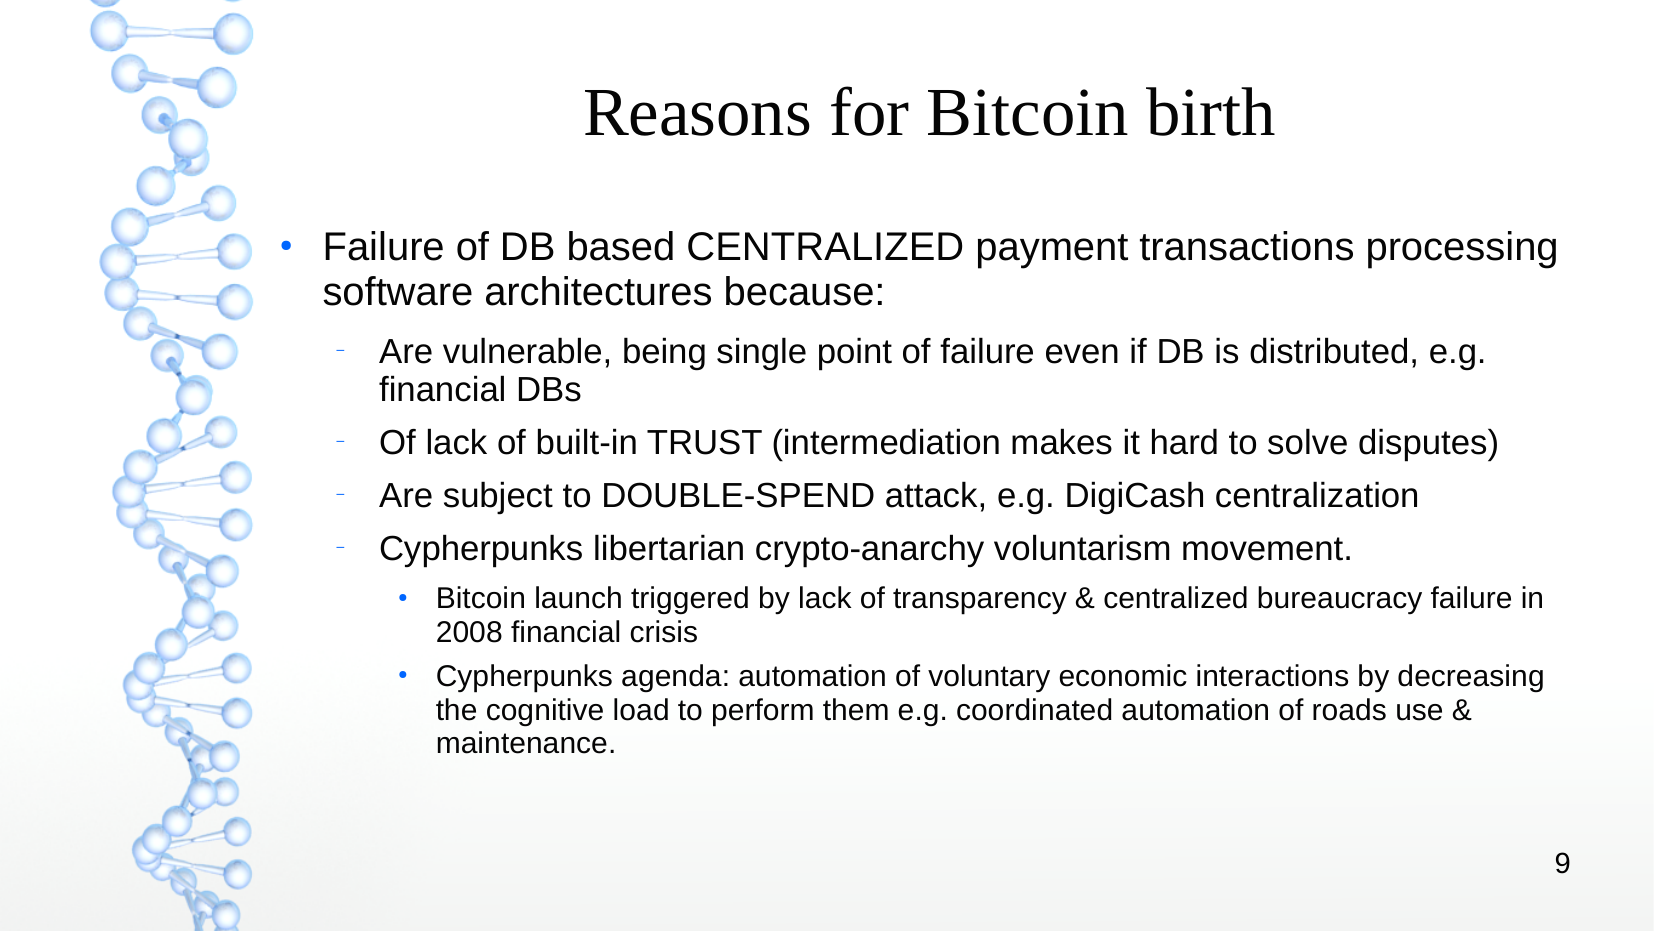

# Reasons for Bitcoin birth
Failure of DB based CENTRALIZED payment transactions processing software architectures because:
Are vulnerable, being single point of failure even if DB is distributed, e.g. financial DBs
Of lack of built-in TRUST (intermediation makes it hard to solve disputes)
Are subject to DOUBLE-SPEND attack, e.g. DigiCash centralization
Cypherpunks libertarian crypto-anarchy voluntarism movement.
Bitcoin launch triggered by lack of transparency & centralized bureaucracy failure in 2008 financial crisis
Cypherpunks agenda: automation of voluntary economic interactions by decreasing the cognitive load to perform them e.g. coordinated automation of roads use & maintenance.
9